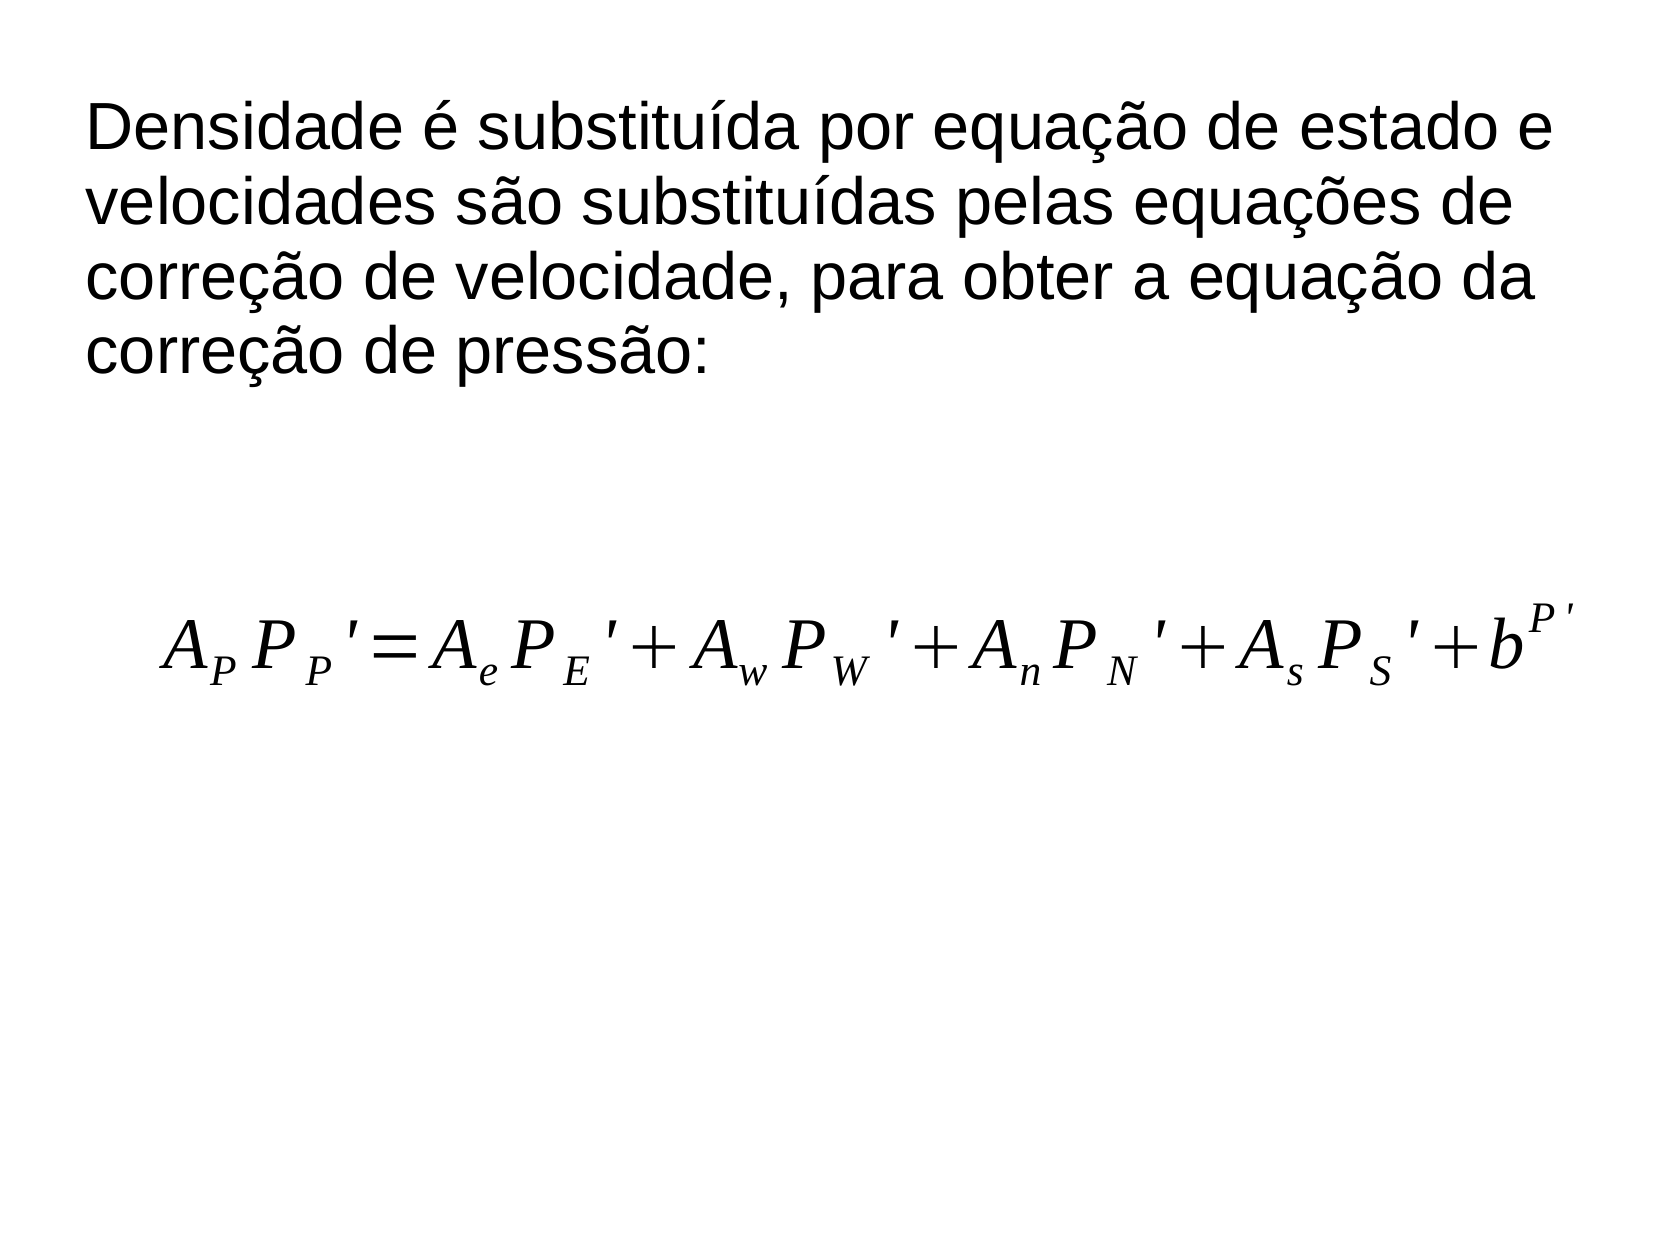

Densidade é substituída por equação de estado e
velocidades são substituídas pelas equações de
correção de velocidade, para obter a equação da
correção de pressão: